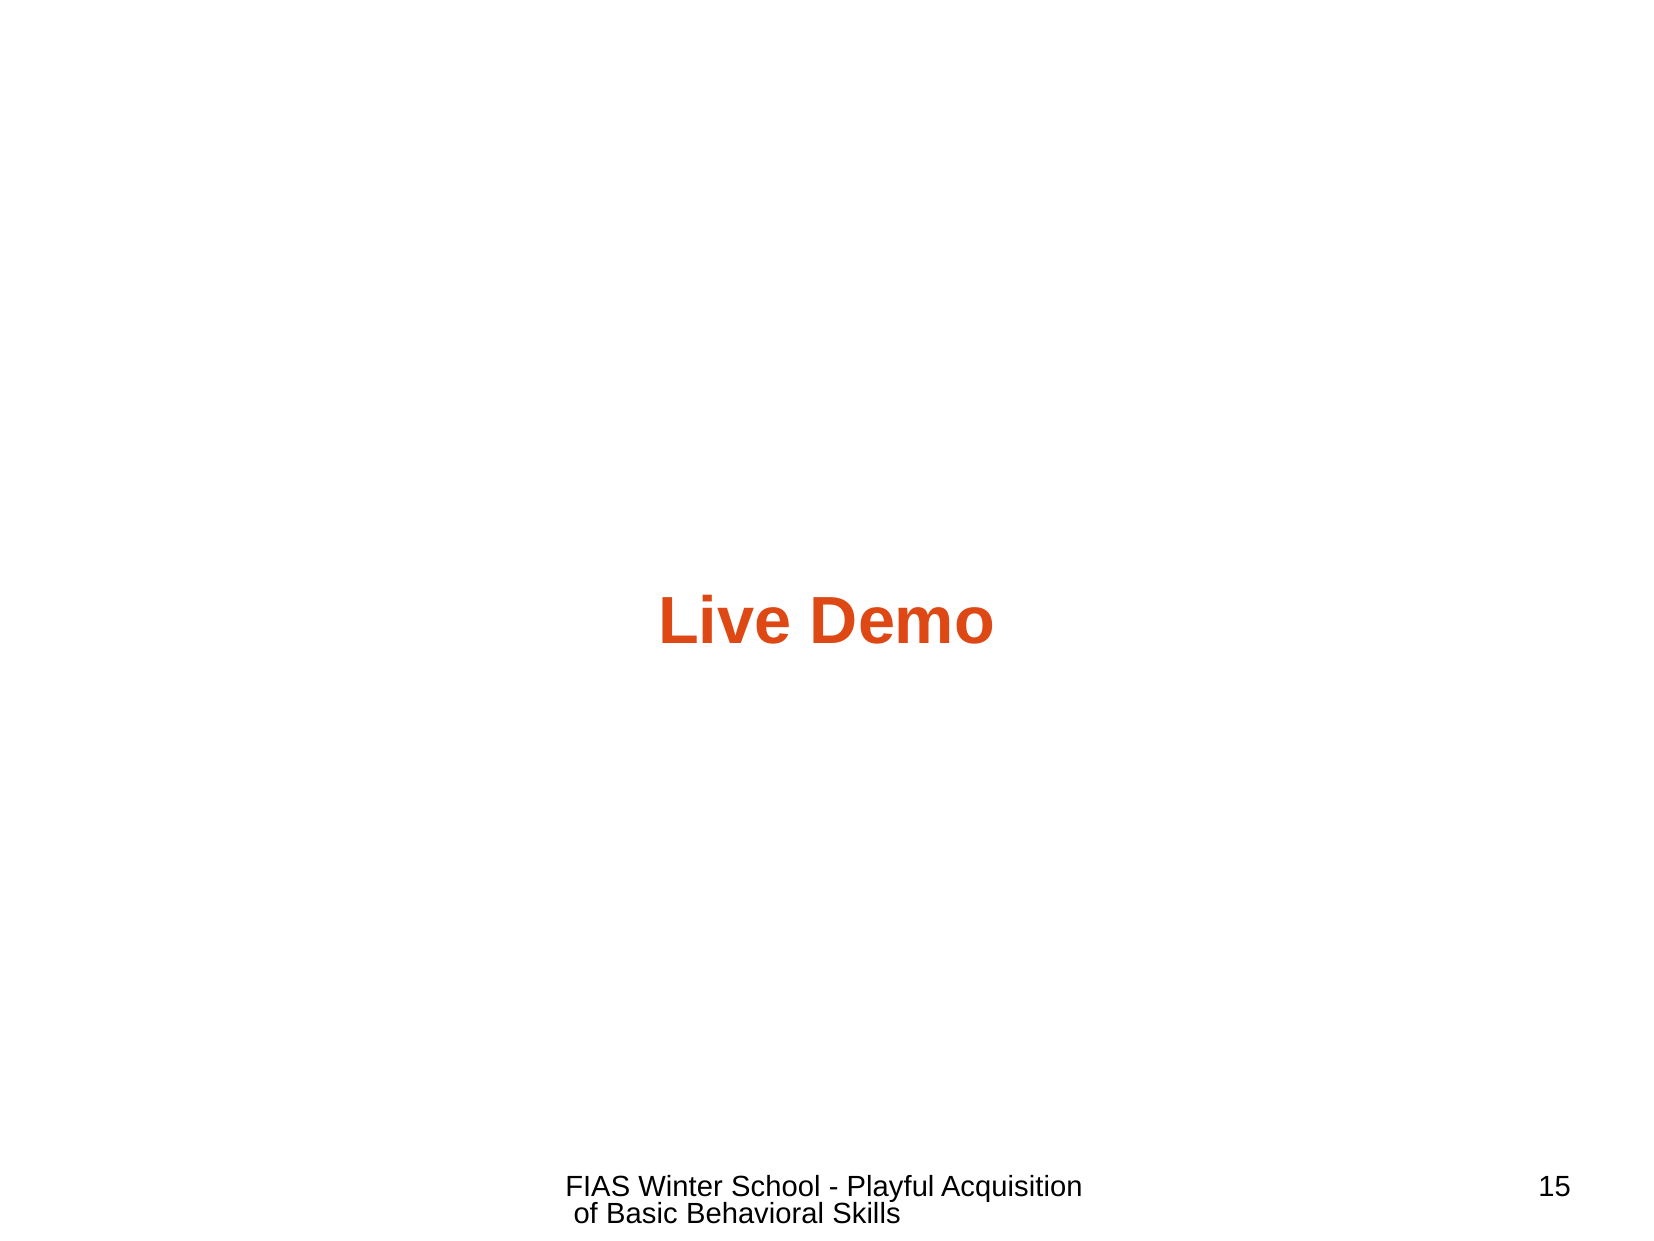

Live Demo
FIAS Winter School - Playful Acquisition of Basic Behavioral Skills
15